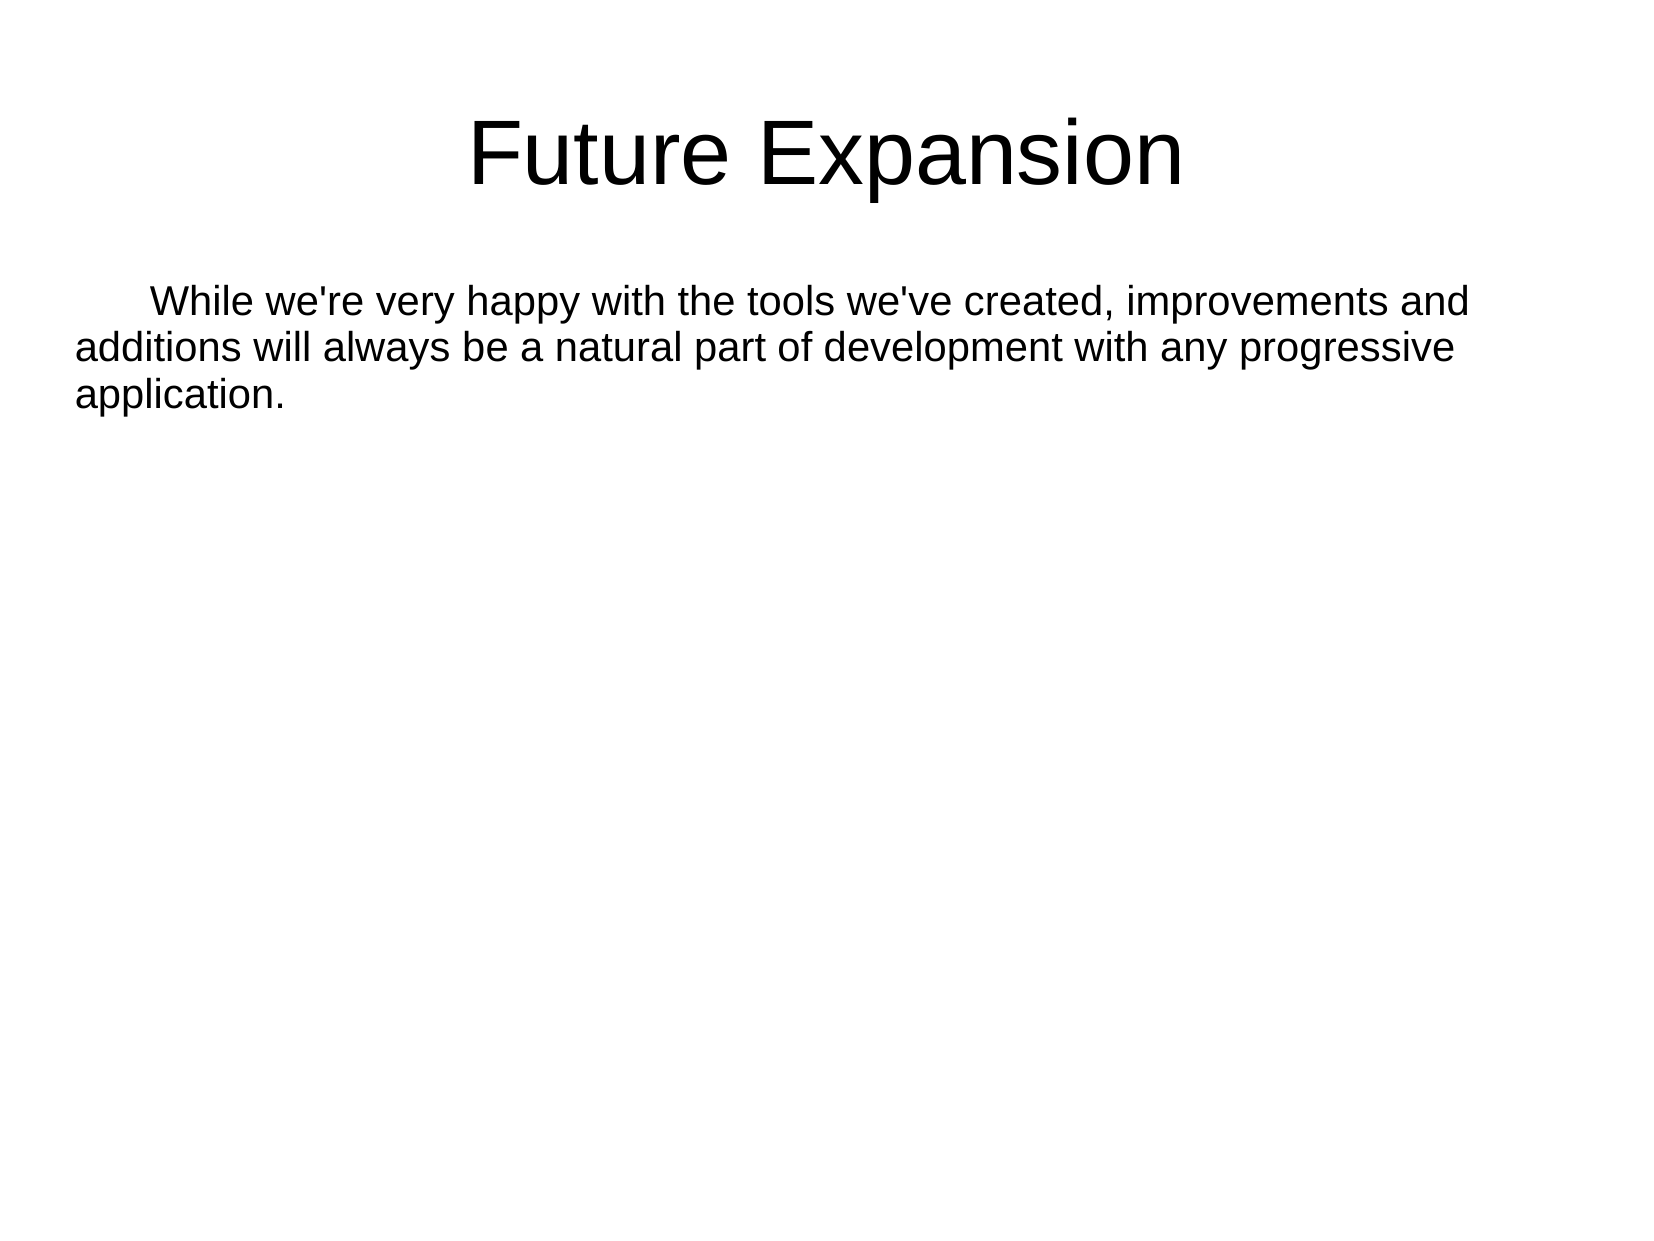

# Future Expansion
	While we're very happy with the tools we've created, improvements and additions will always be a natural part of development with any progressive application.